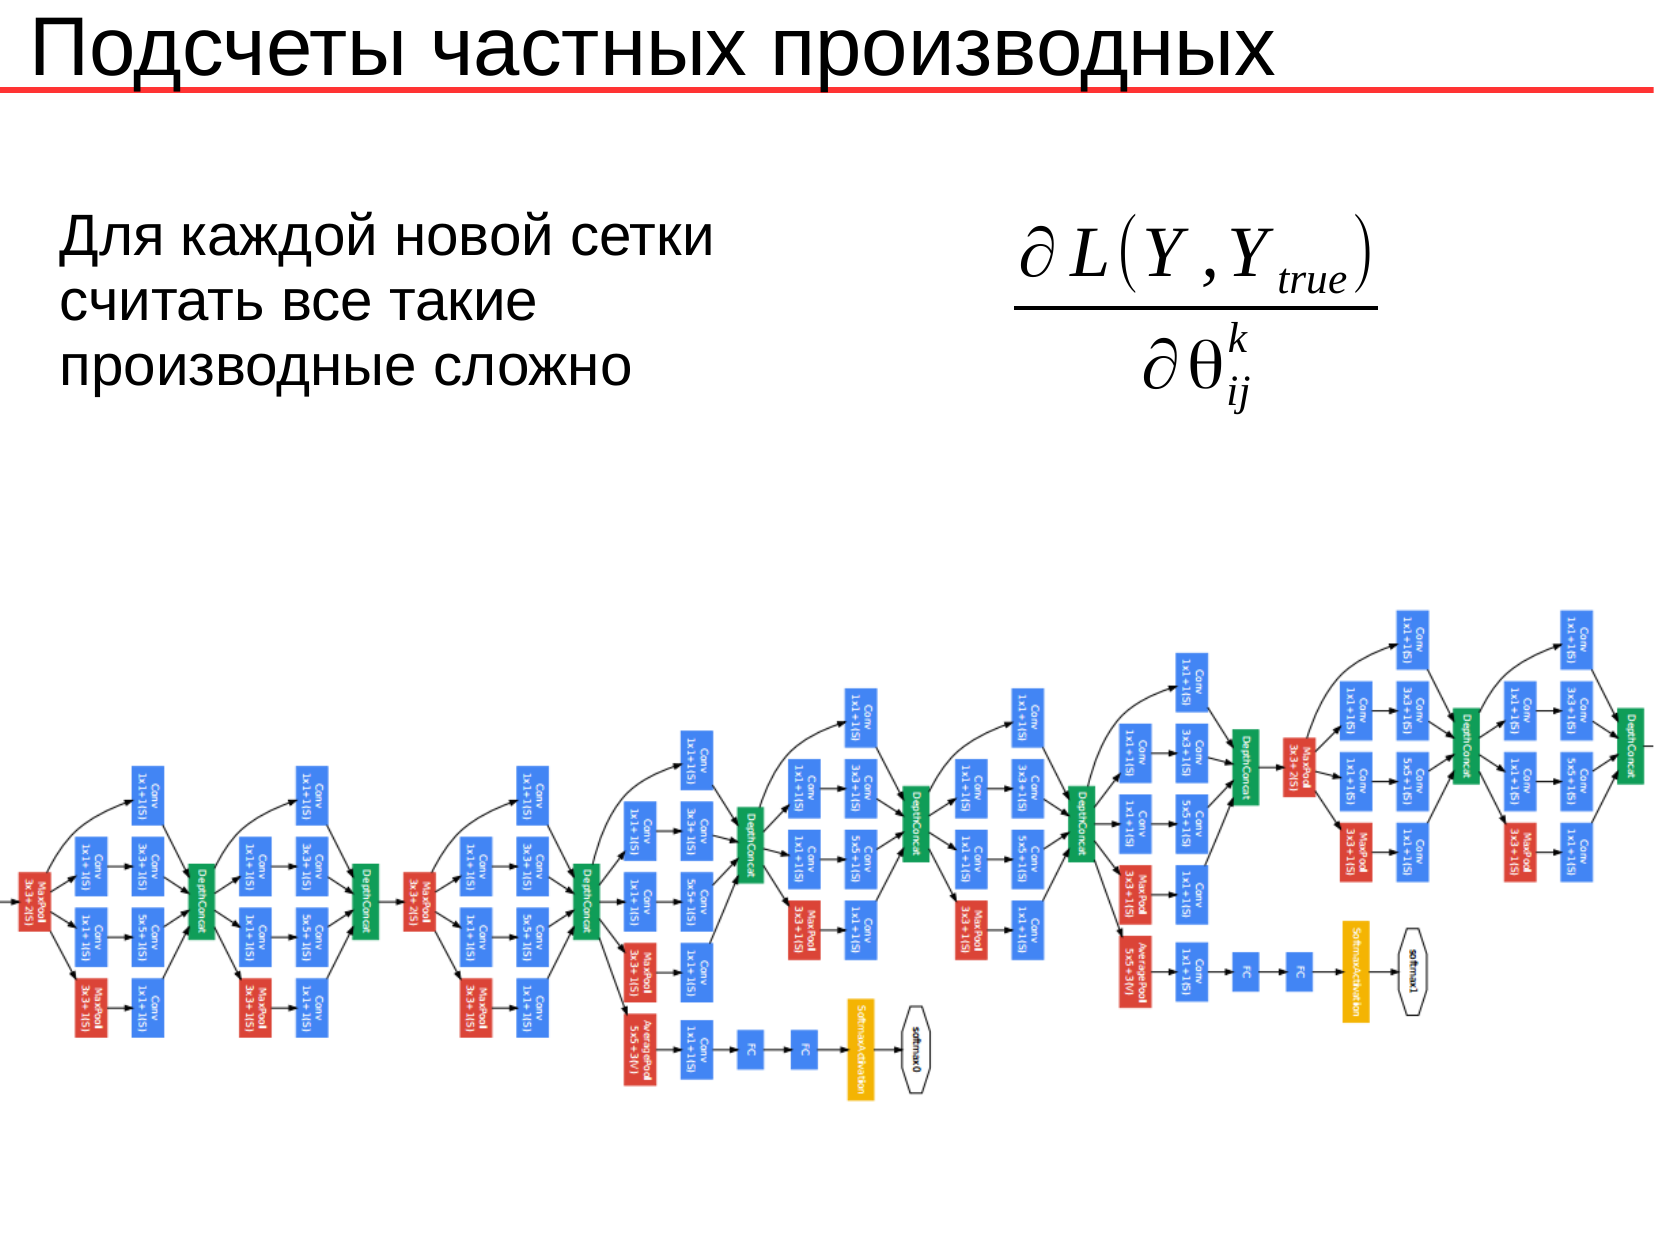

# Подсчеты частных производных
Для каждой новой сетки считать все такие производные сложно